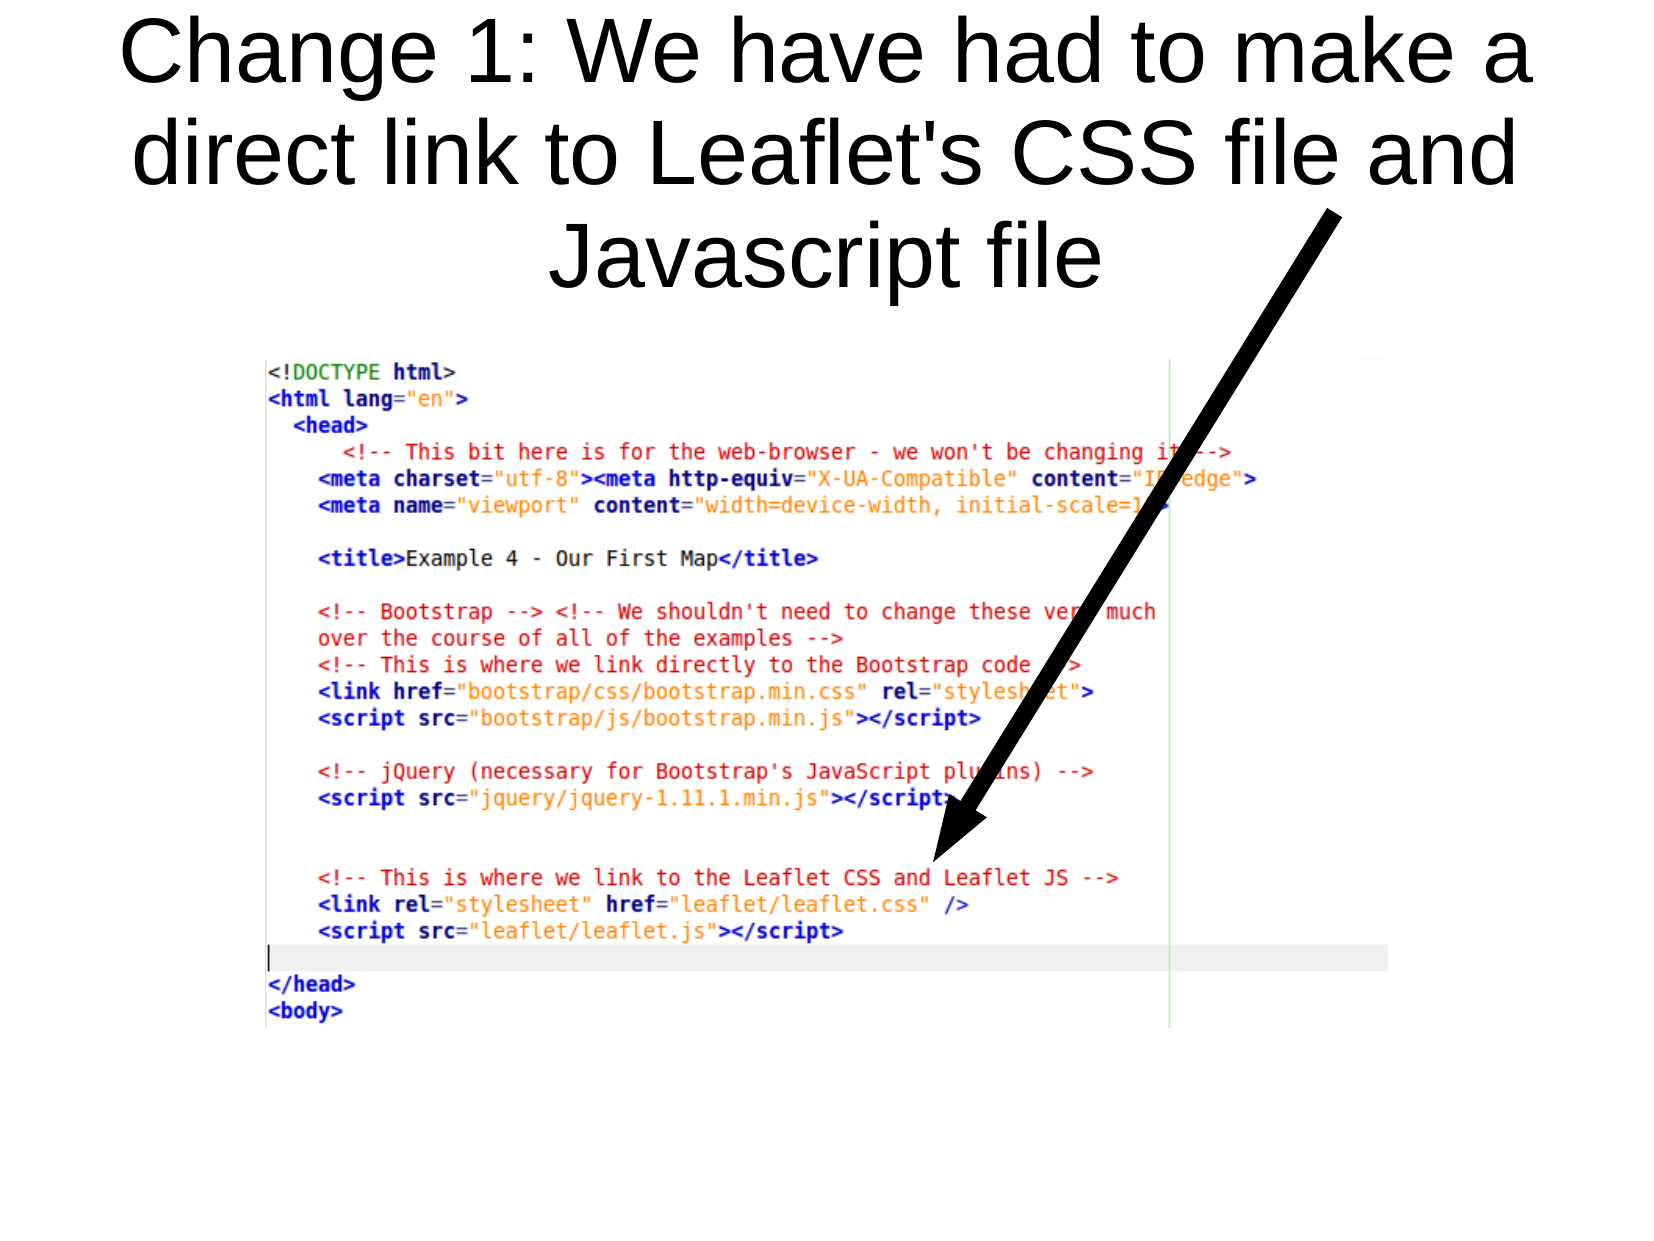

# Change 1: We have had to make a direct link to Leaflet's CSS file and Javascript file